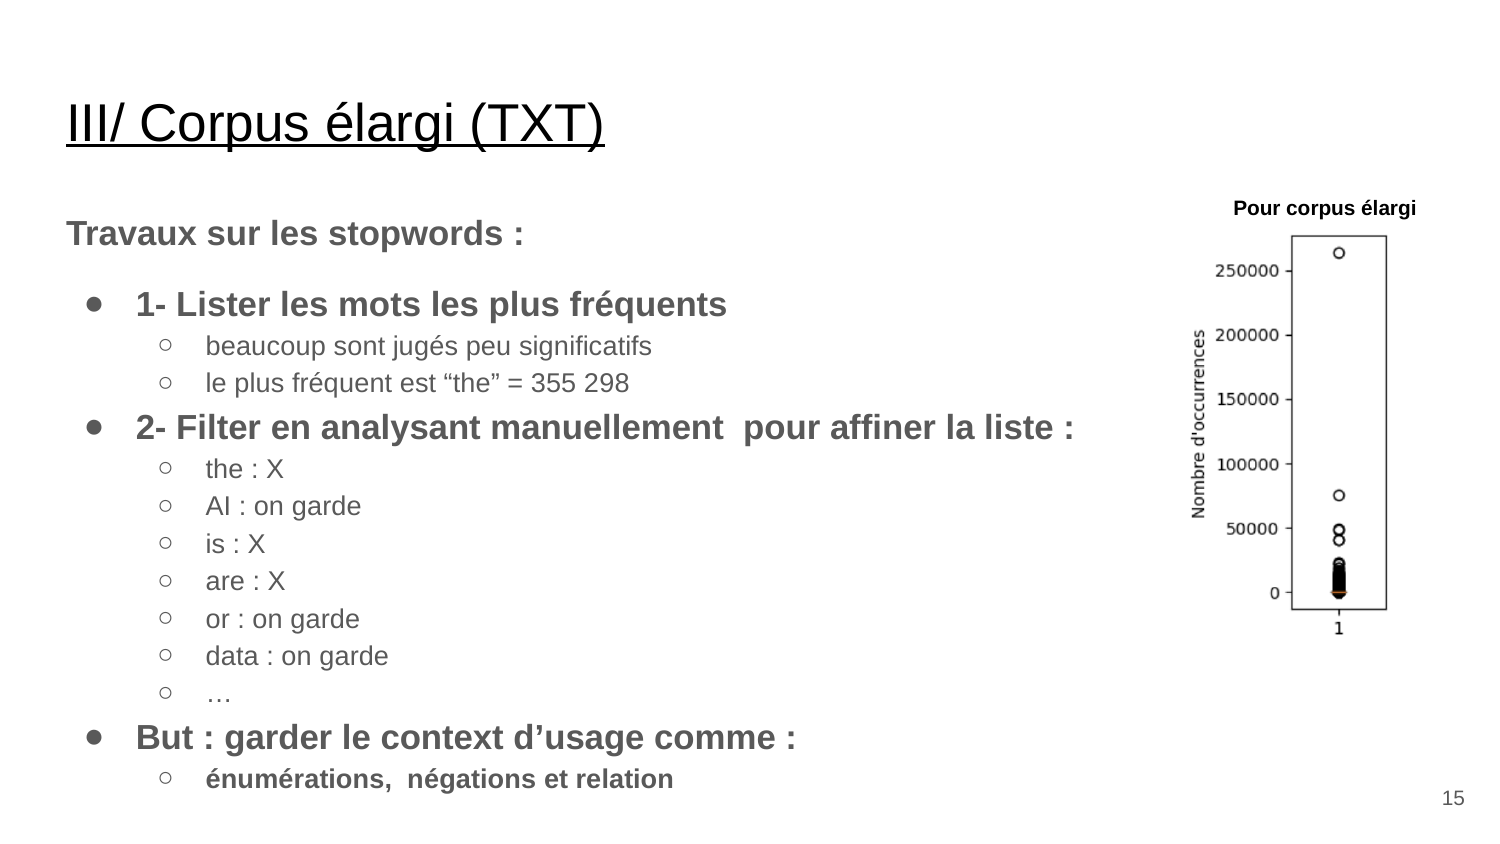

# III/ Corpus élargi (TXT)
Pour corpus élargi
Travaux sur les stopwords :
1- Lister les mots les plus fréquents
beaucoup sont jugés peu significatifs
le plus fréquent est “the” = 355 298
2- Filter en analysant manuellement pour affiner la liste :
the : X
AI : on garde
is : X
are : X
or : on garde
data : on garde
…
But : garder le context d’usage comme :
énumérations, négations et relation